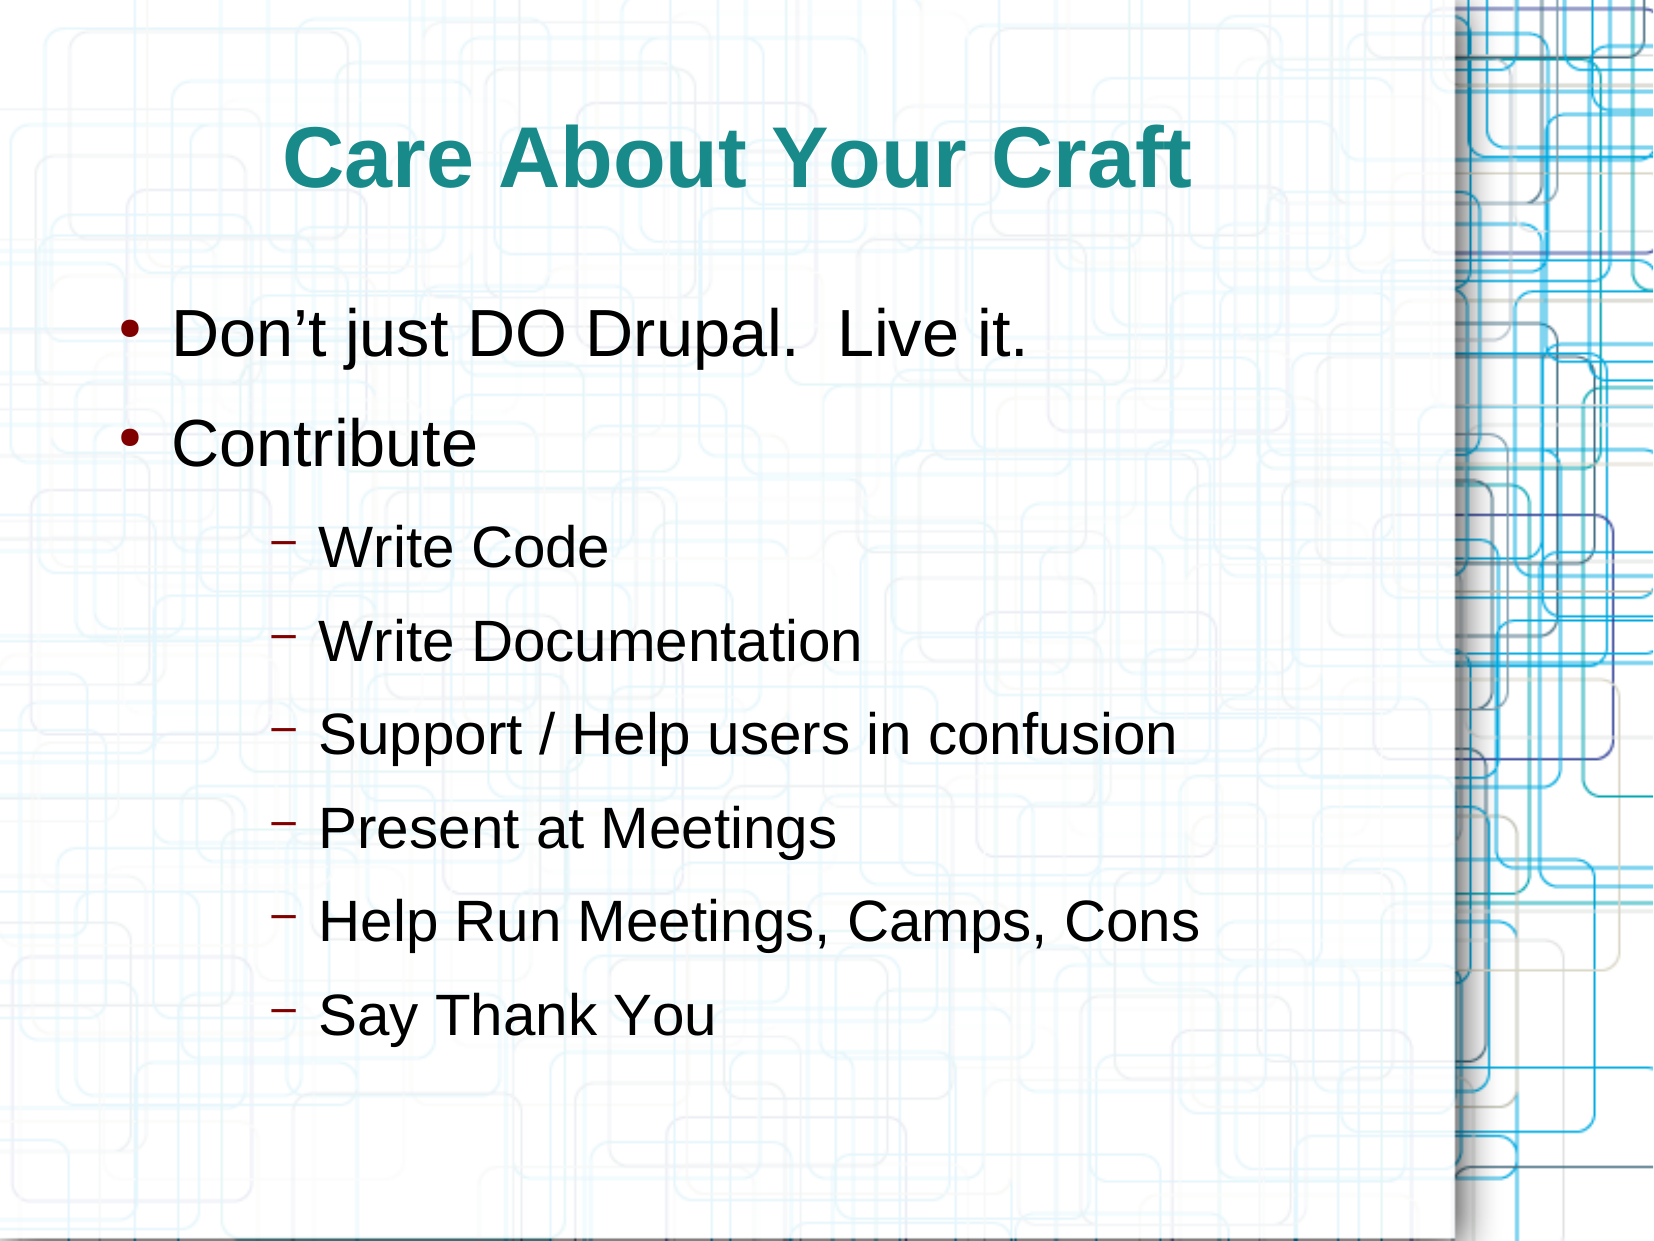

# Care About Your Craft
Don’t just DO Drupal. Live it.
Contribute
Write Code
Write Documentation
Support / Help users in confusion
Present at Meetings
Help Run Meetings, Camps, Cons
Say Thank You